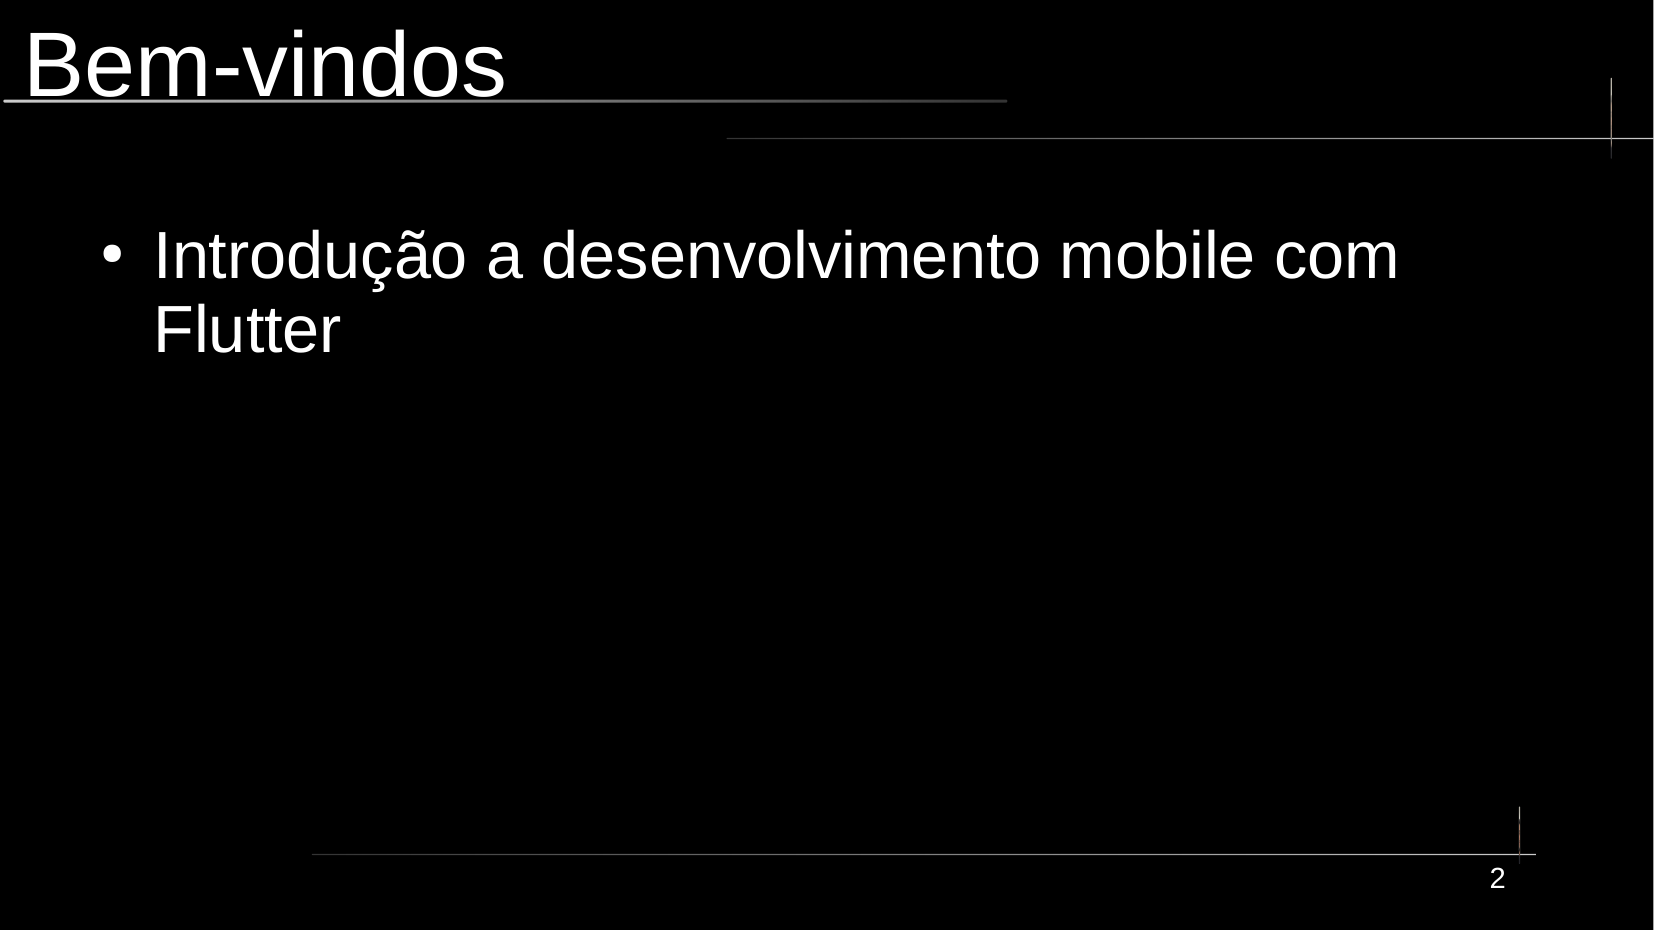

# Bem-vindos
Introdução a desenvolvimento mobile com Flutter
2